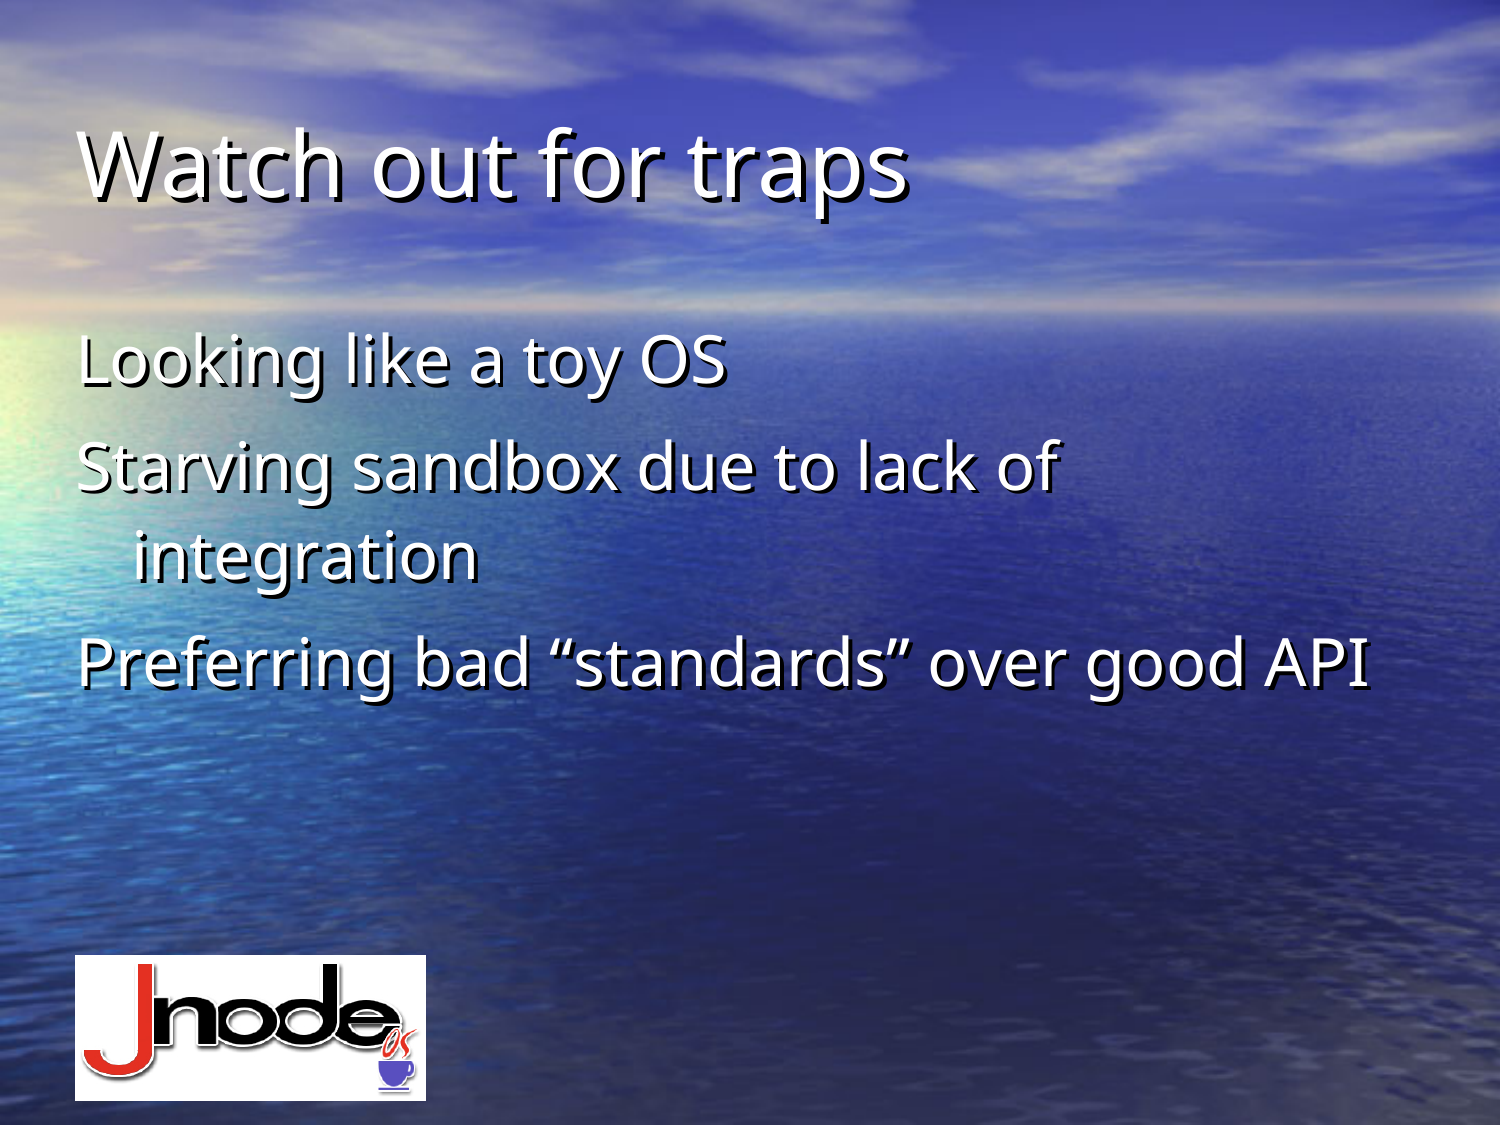

# Watch out for traps
Looking like a toy OS
Starving sandbox due to lack of integration
Preferring bad “standards” over good API